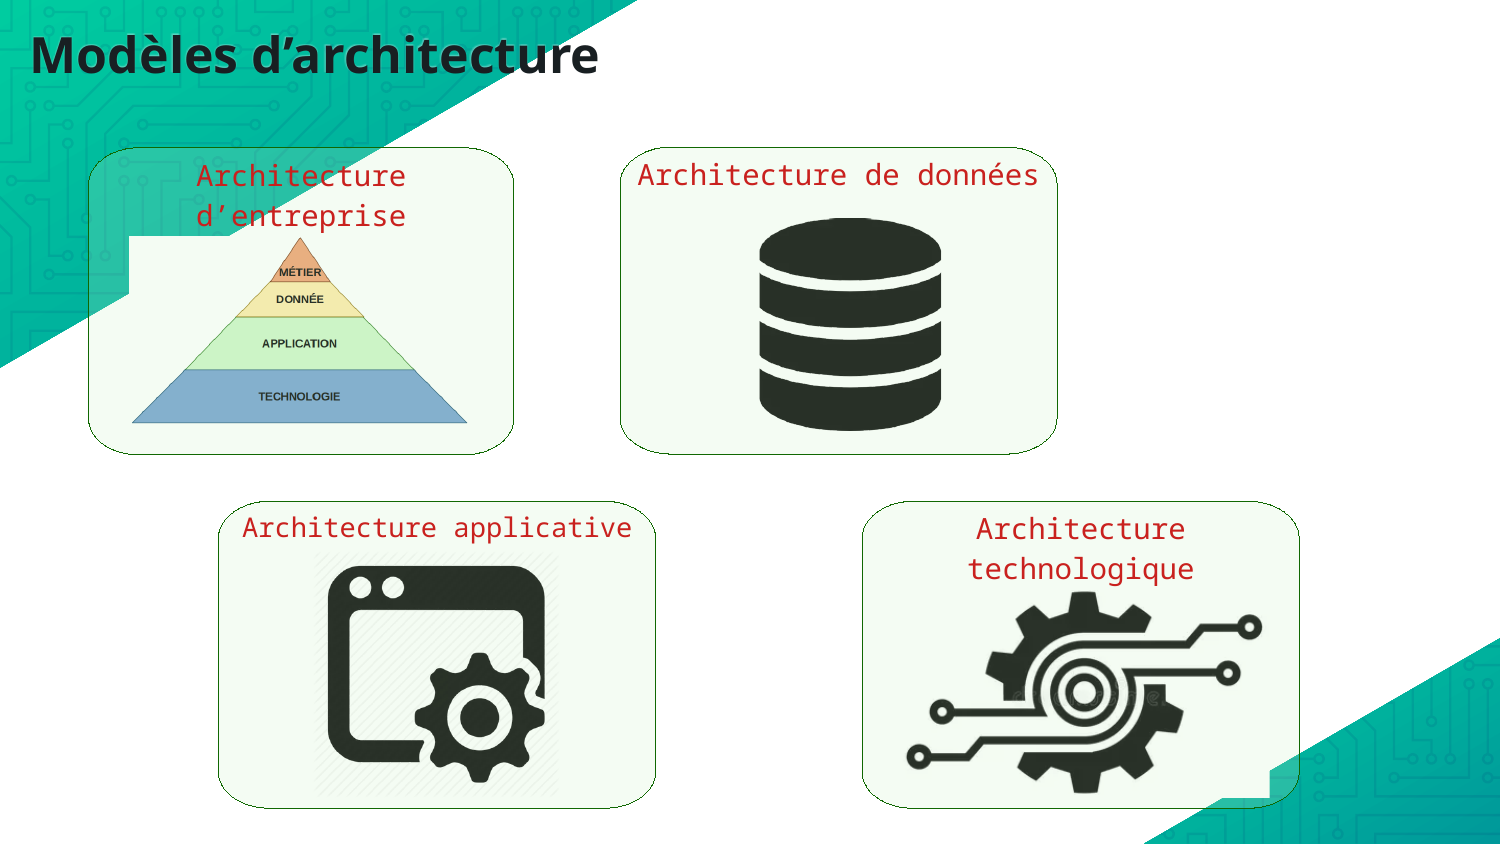

# Modèles d’architecture
Architecture de données
Architecture d’entreprise
Architecture applicative
Architecture technologique